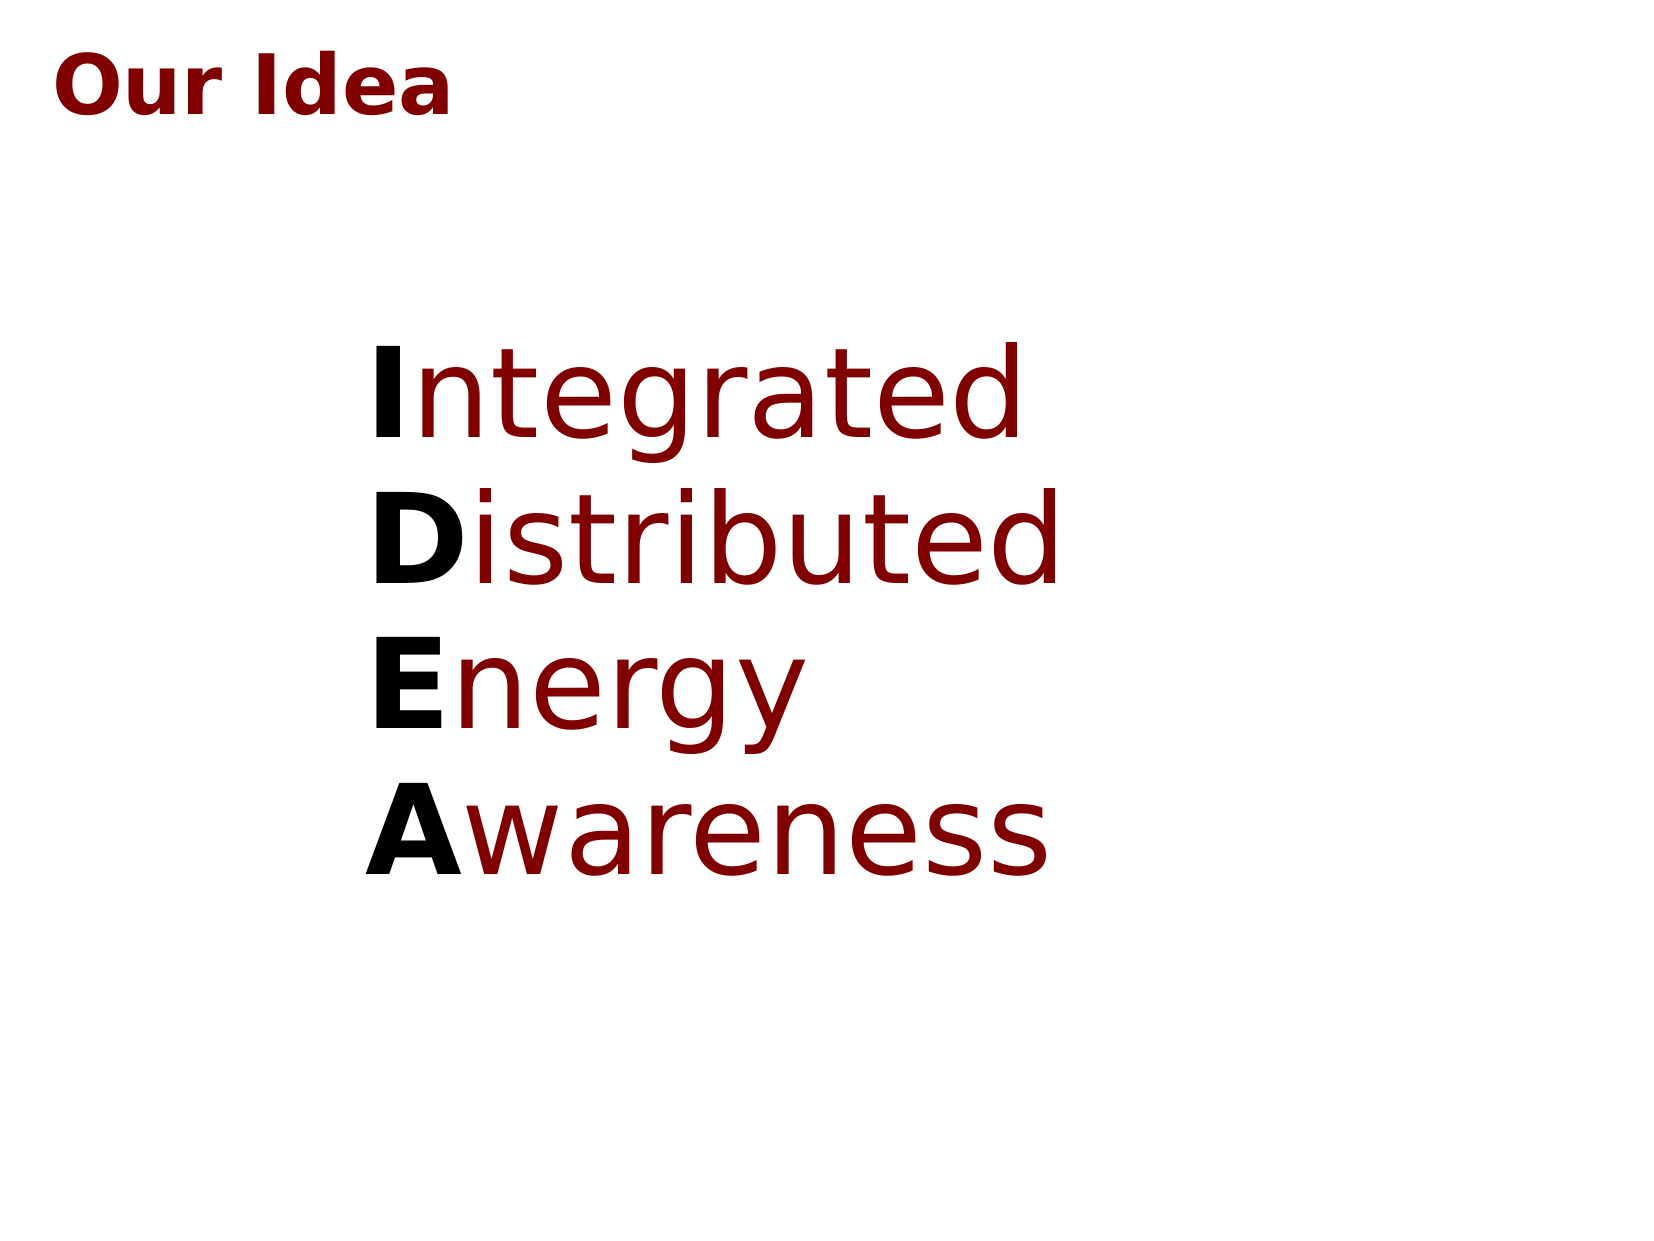

# Our Idea
Integrated
Distributed
Energy
Awareness